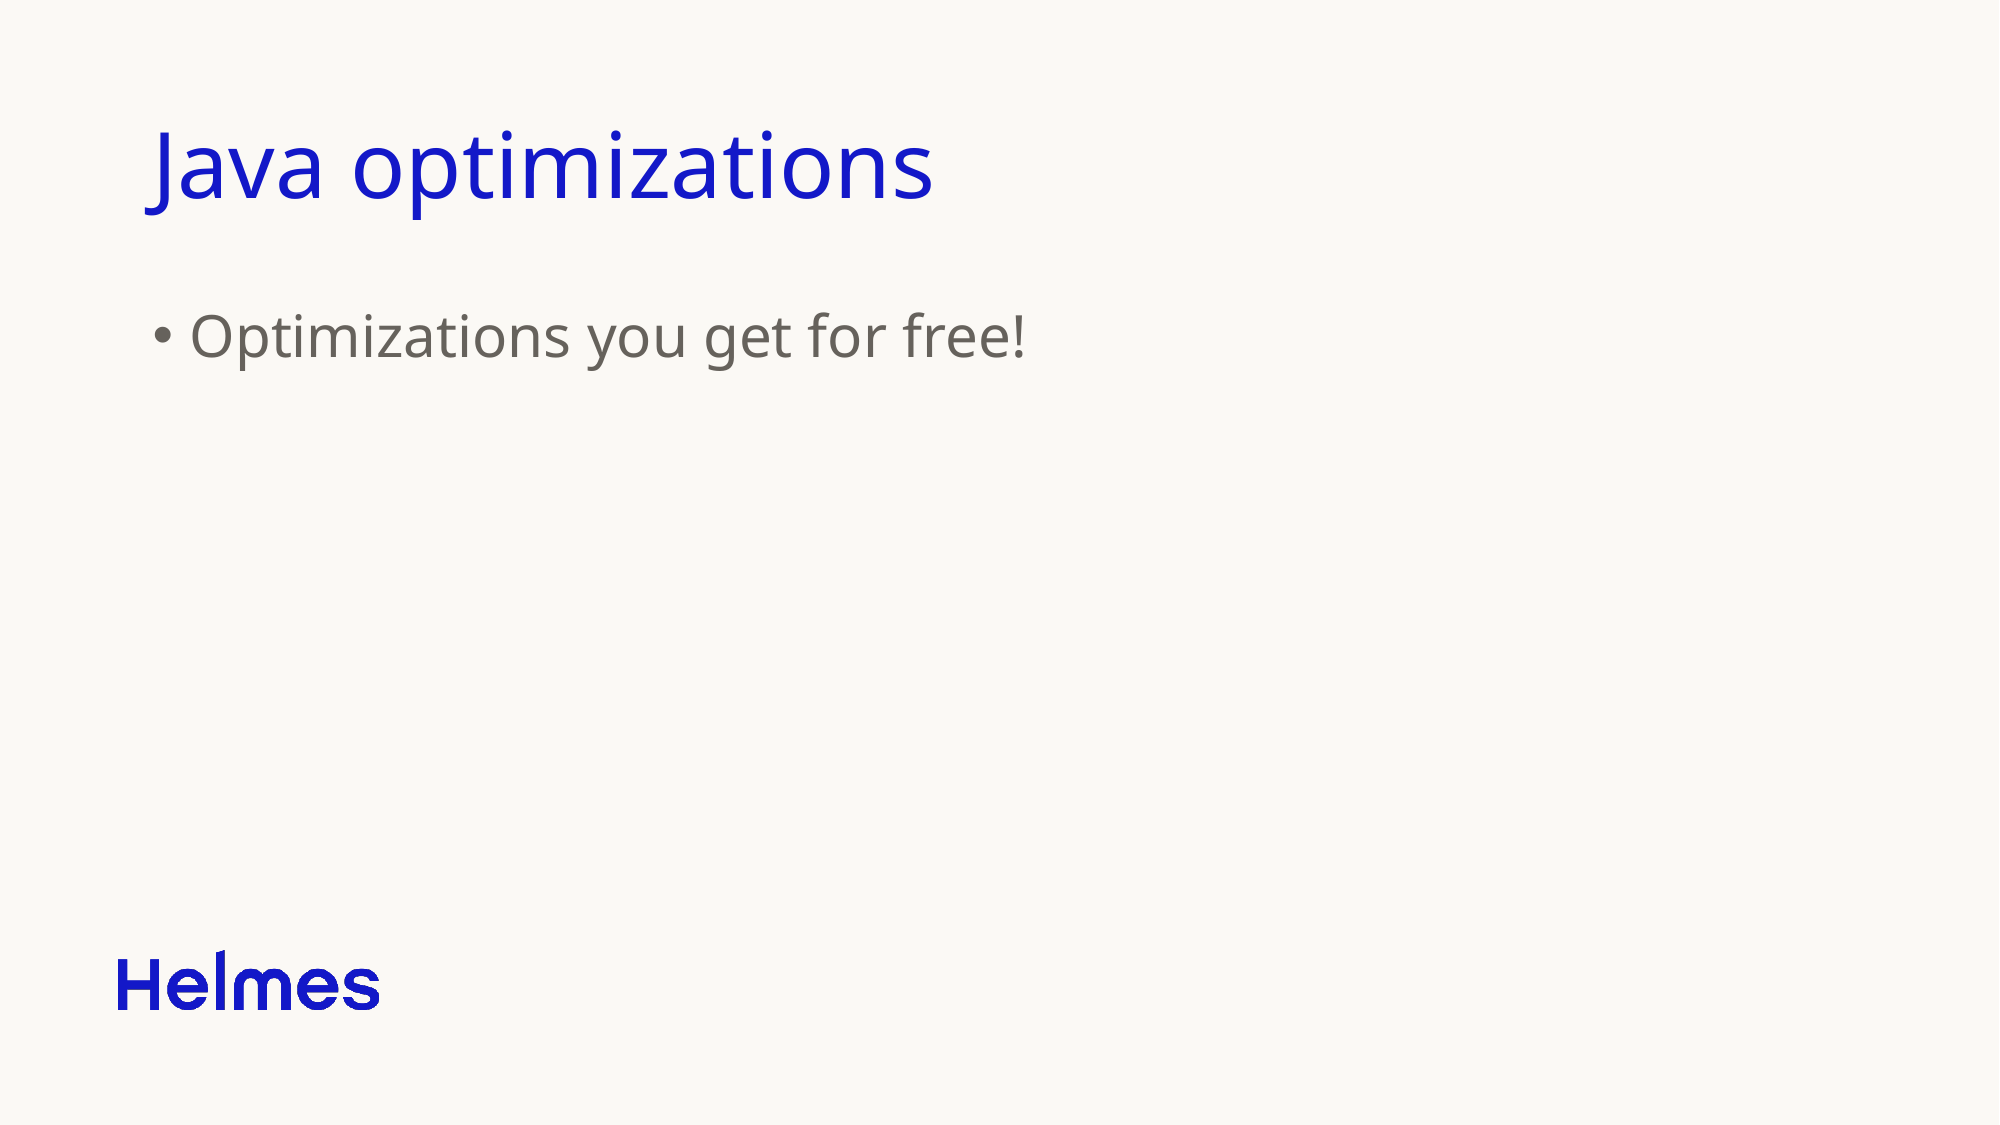

Java optimizations
Optimizations you get for free!